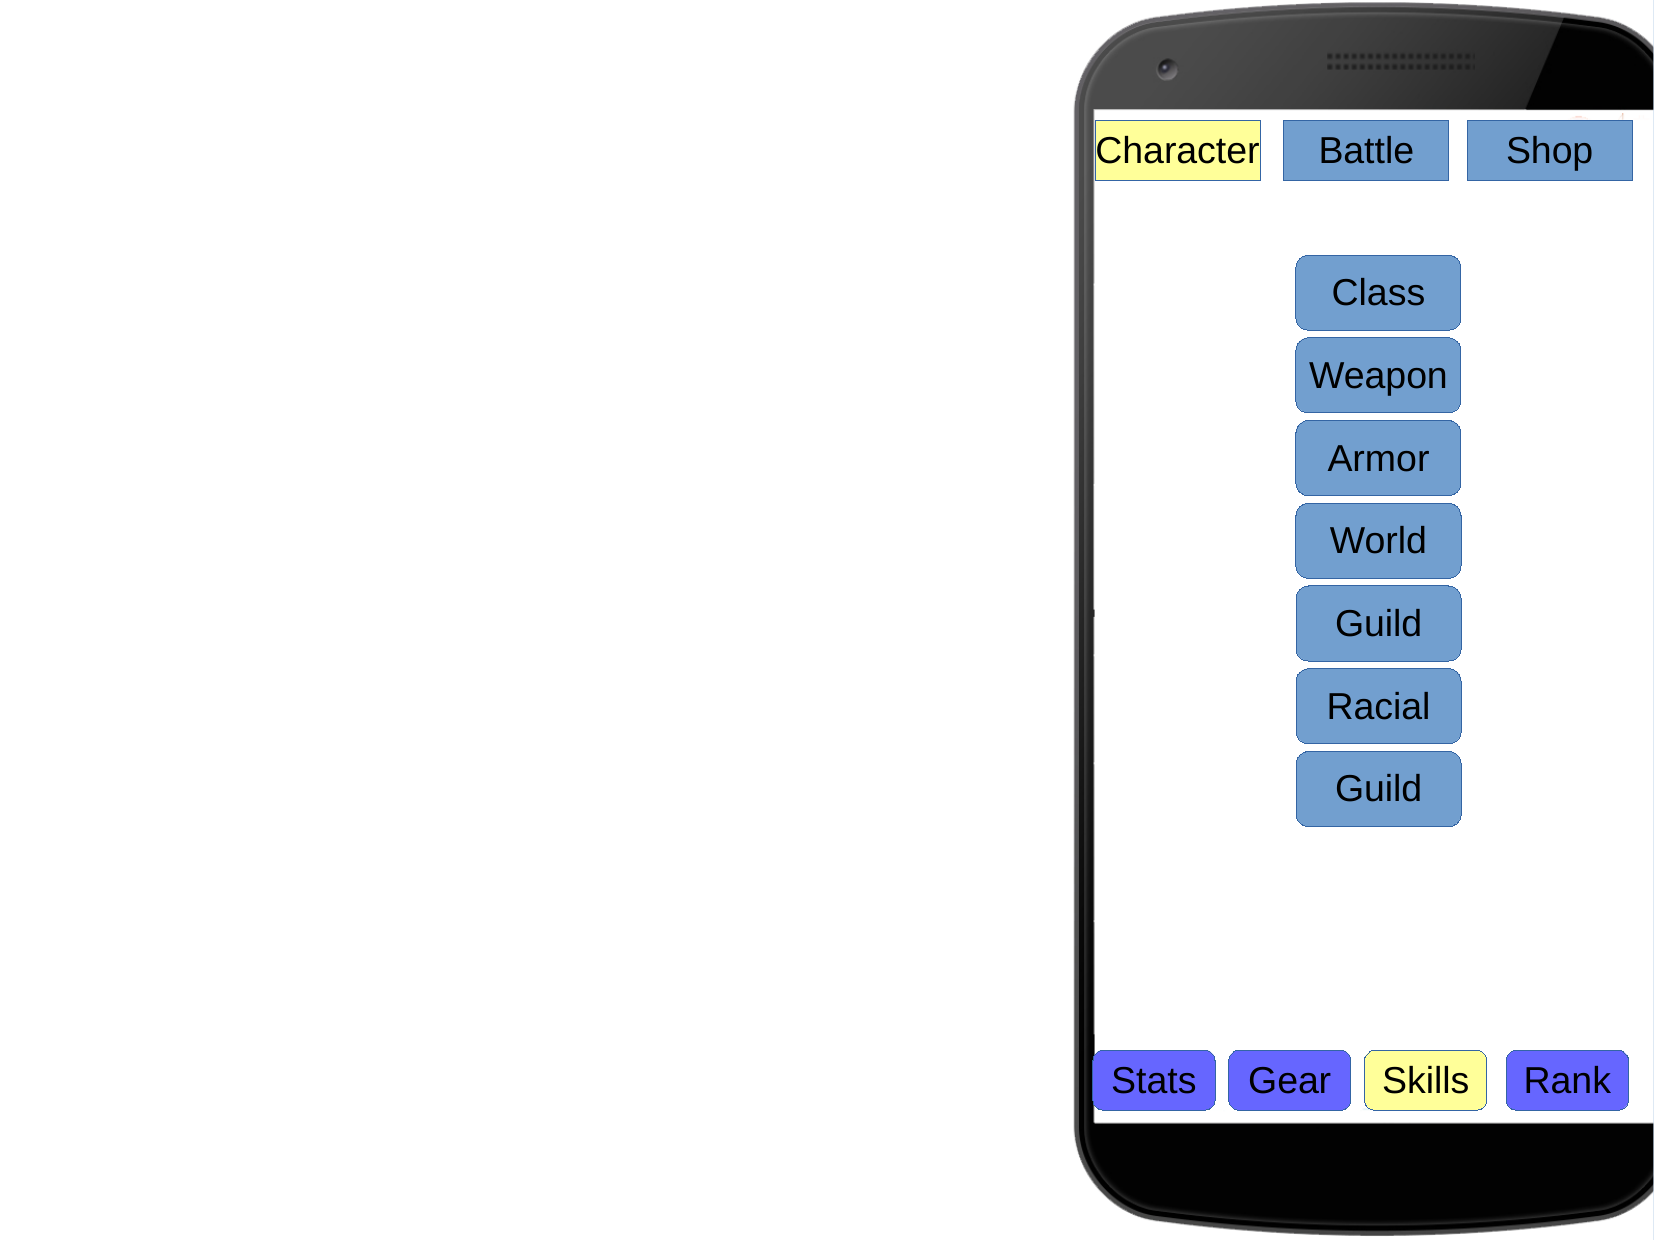

Character
Battle
Shop
Class
Weapon
Armor
World
Guild
Racial
Guild
Stats
Gear
Skills
Rank